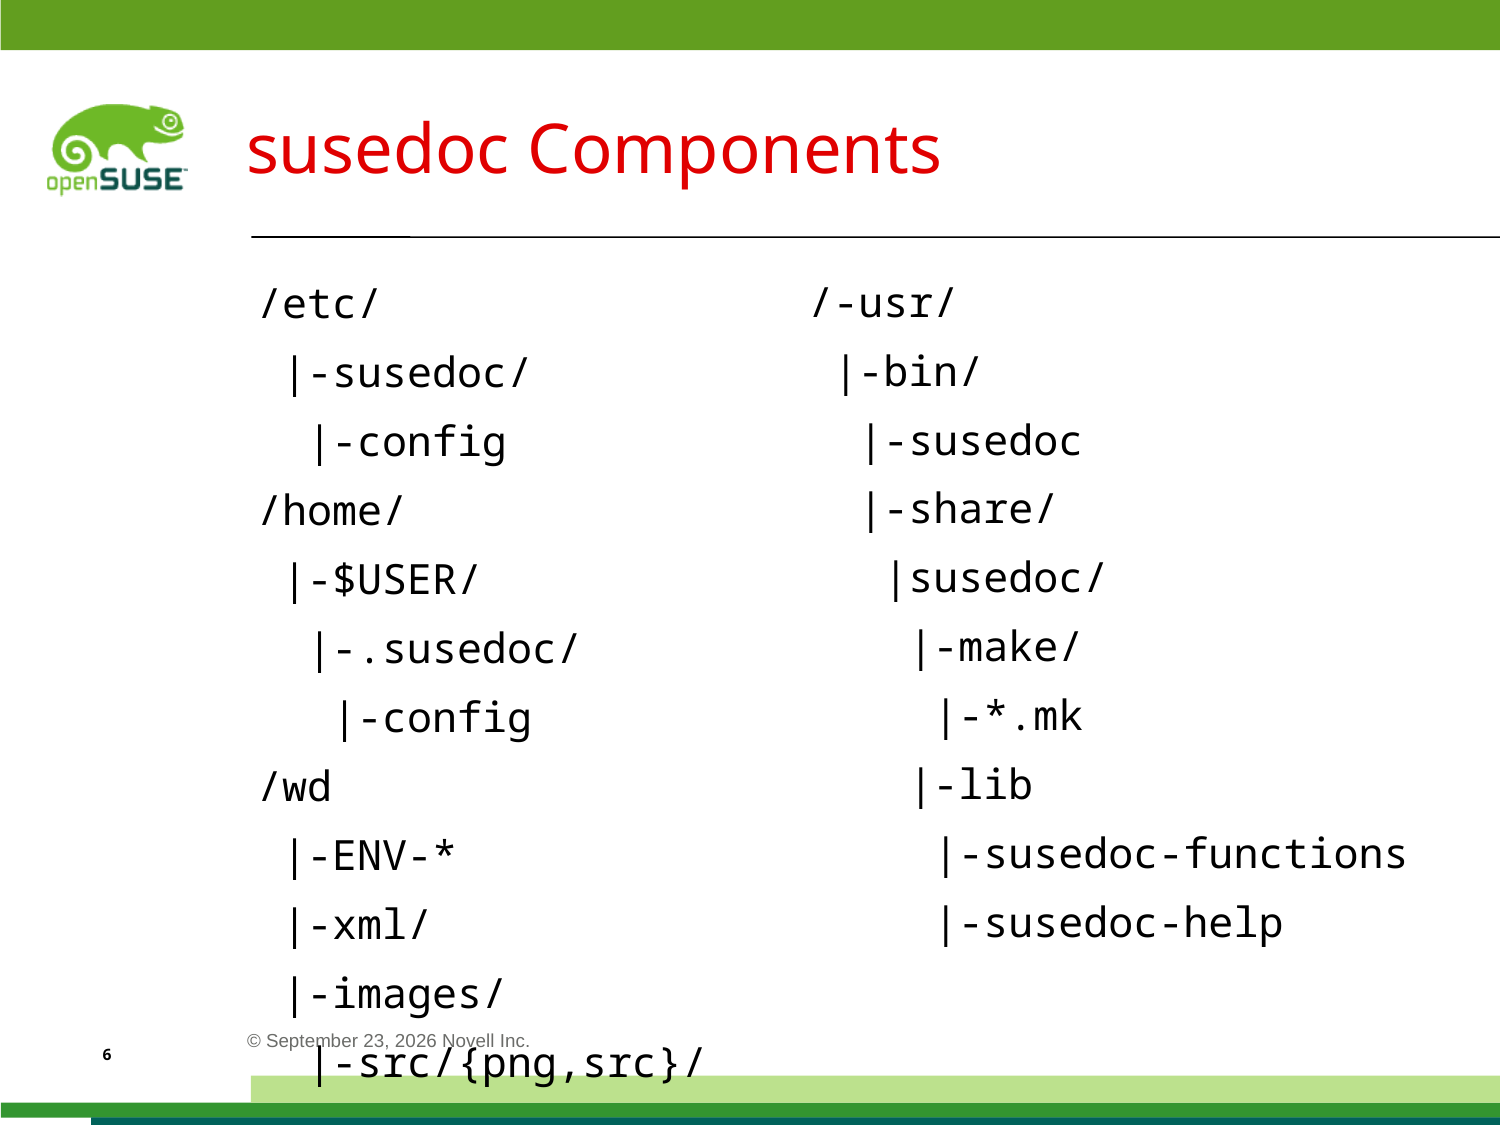

# susedoc Components
/-usr/
 |-bin/
 |-susedoc
 |-share/
 |susedoc/
 |-make/
 |-*.mk
 |-lib
 |-susedoc-functions
 |-susedoc-help
/etc/
 |-susedoc/
 |-config
/home/
 |-$USER/
 |-.susedoc/
 |-config
/wd
 |-ENV-*
 |-xml/
 |-images/
 |-src/{png,src}/